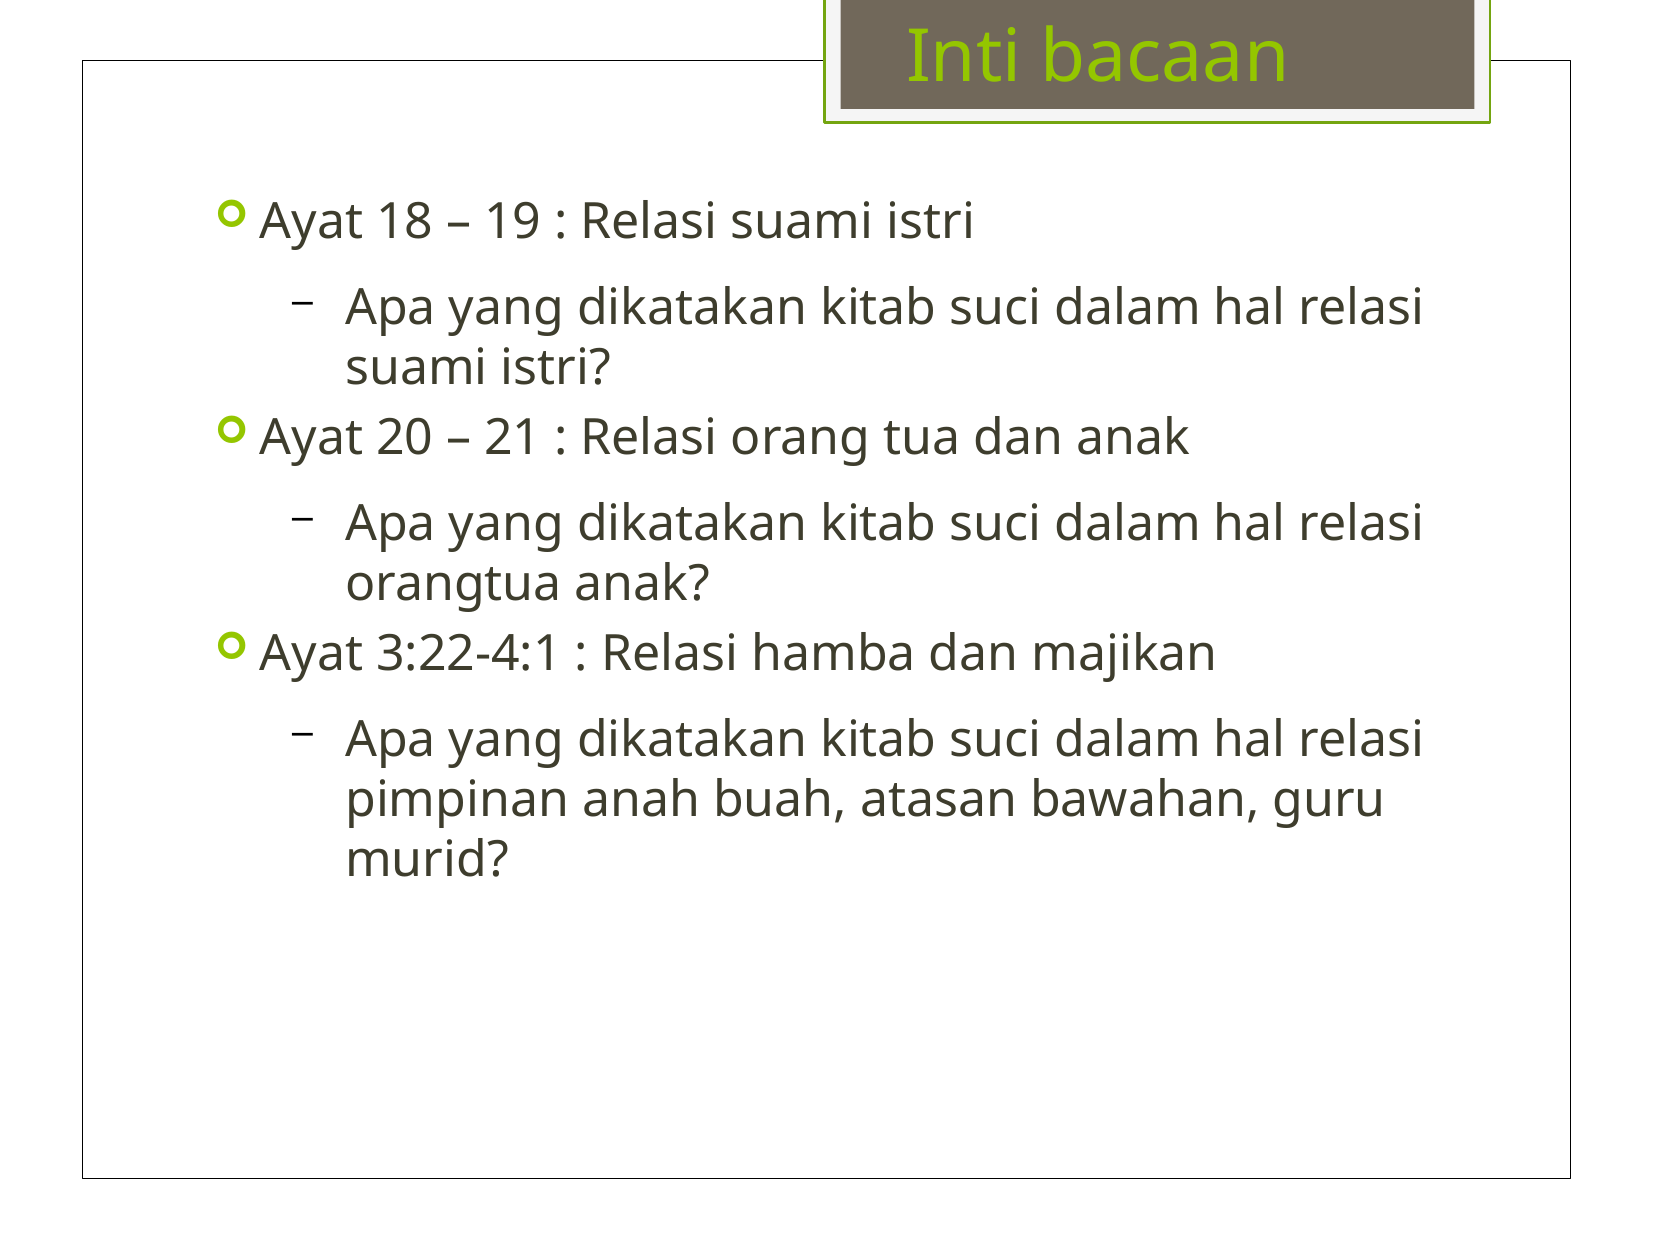

Inti bacaan
# Ayat 18 – 19 : Relasi suami istri
Apa yang dikatakan kitab suci dalam hal relasi suami istri?
Ayat 20 – 21 : Relasi orang tua dan anak
Apa yang dikatakan kitab suci dalam hal relasi orangtua anak?
Ayat 3:22-4:1 : Relasi hamba dan majikan
Apa yang dikatakan kitab suci dalam hal relasi pimpinan anah buah, atasan bawahan, guru murid?